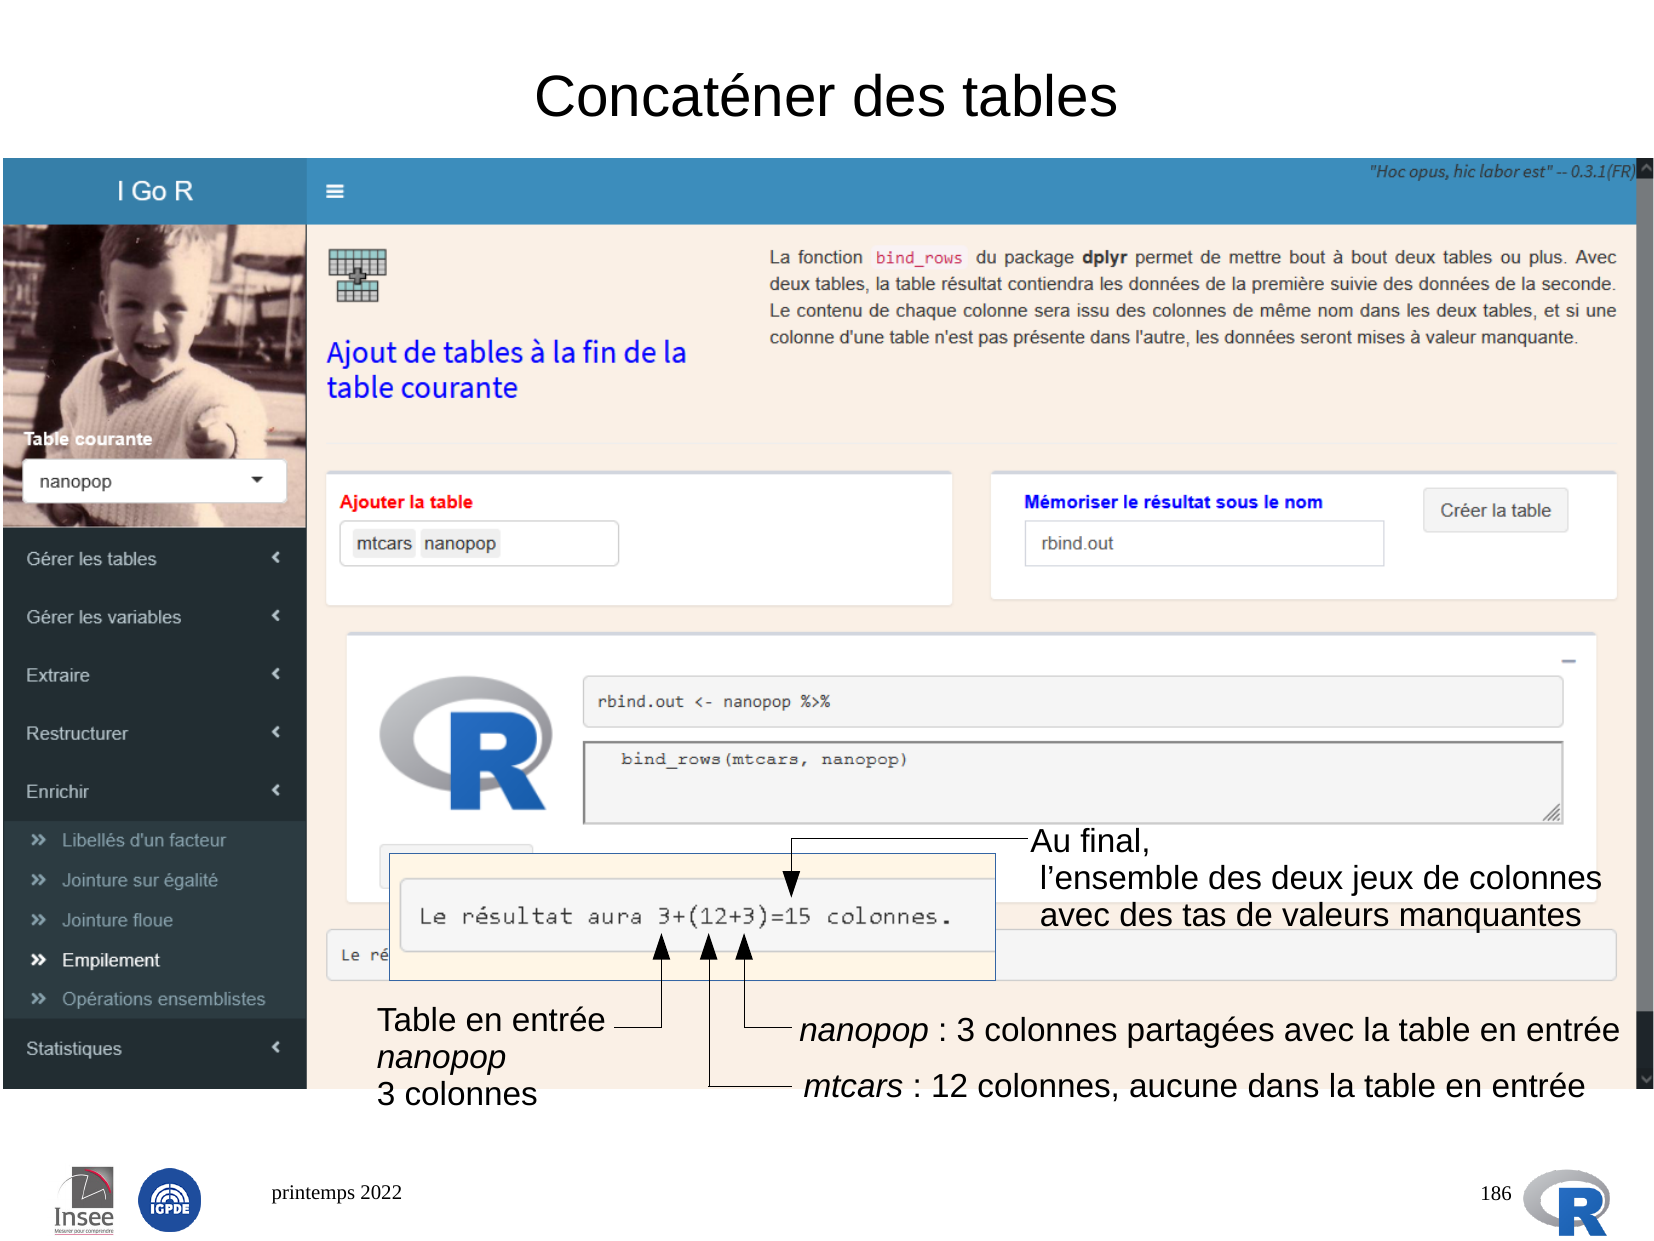

# Concaténer des tables
Au final,
 l’ensemble des deux jeux de colonnes
 avec des tas de valeurs manquantes
Table en entrée
nanopop
3 colonnes
nanopop : 3 colonnes partagées avec la table en entrée
mtcars : 12 colonnes, aucune dans la table en entrée
printemps 2022
186